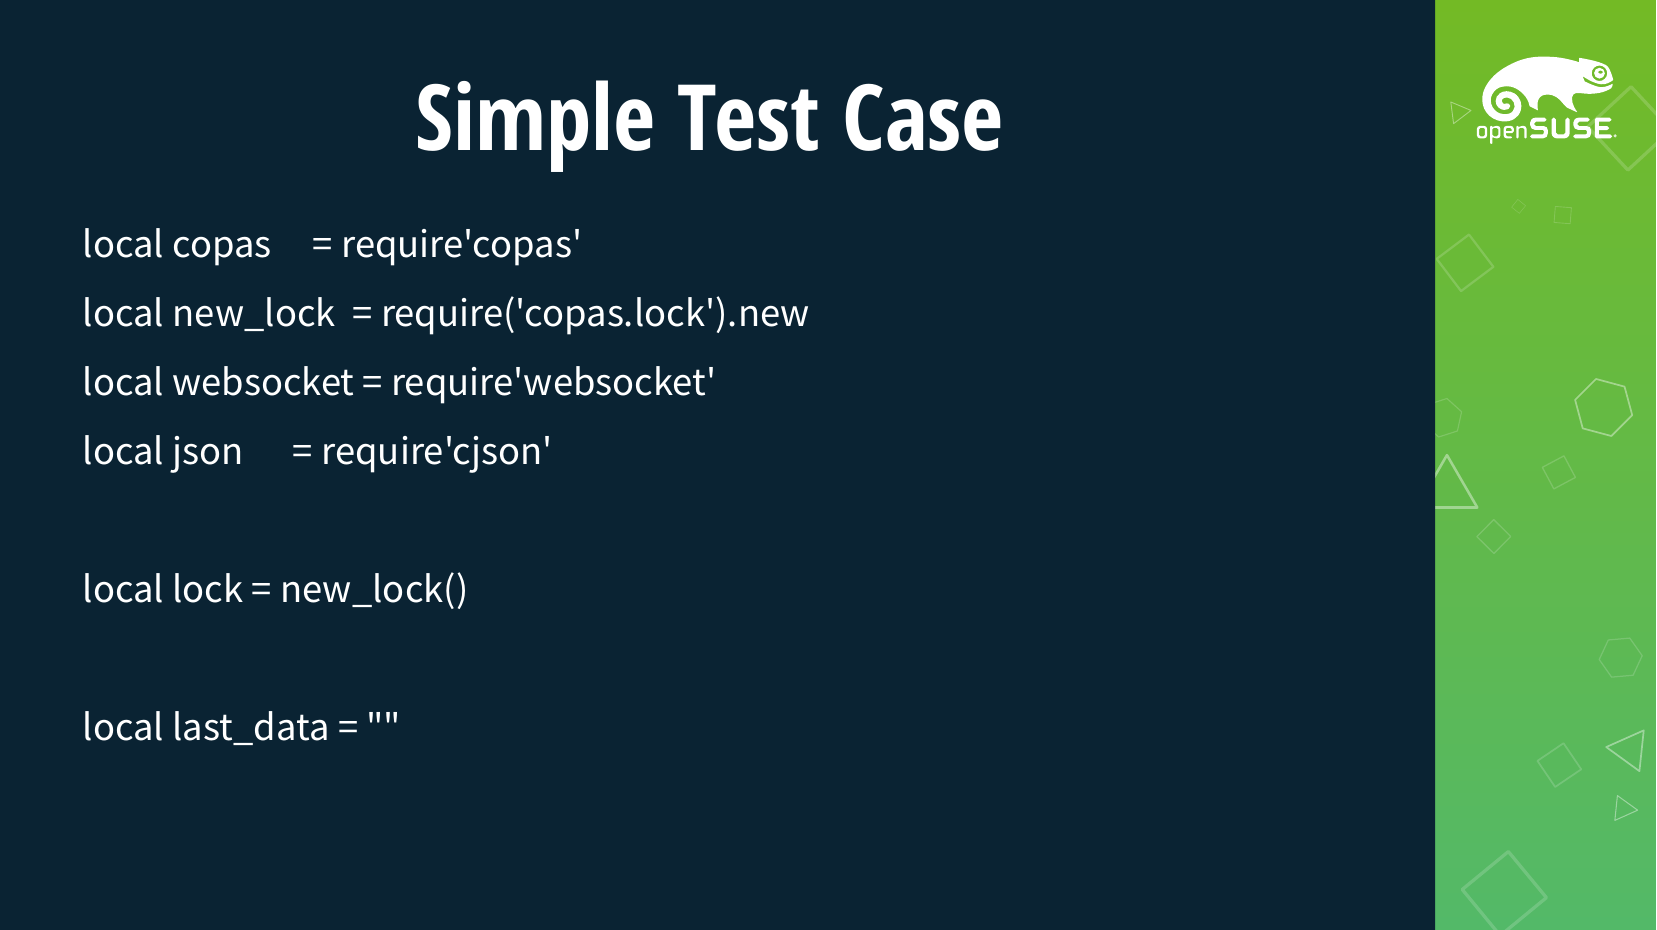

# Simple Test Case
local copas = require'copas'
local new_lock = require('copas.lock').new
local websocket = require'websocket'
local json = require'cjson'
local lock = new_lock()
local last_data = ""